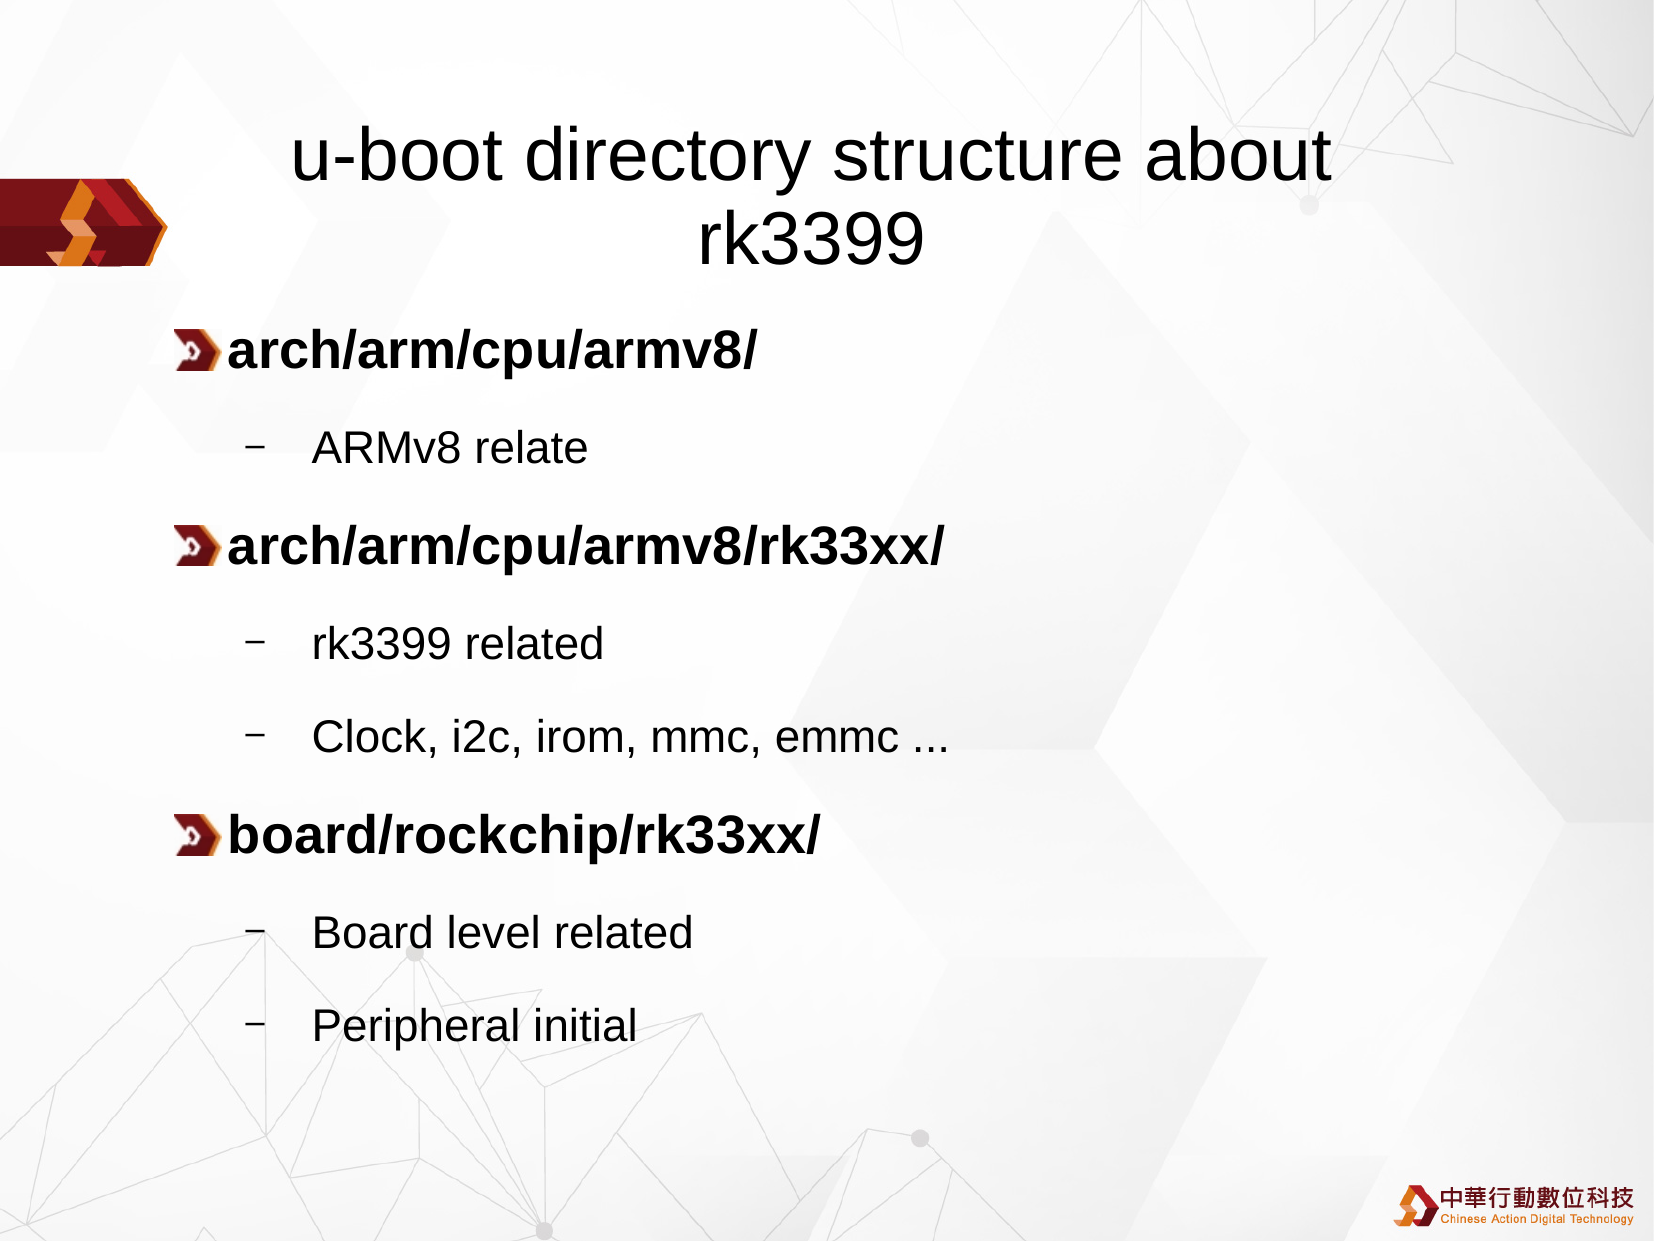

# u-boot directory structure about rk3399
arch/arm/cpu/armv8/
 ARMv8 relate
arch/arm/cpu/armv8/rk33xx/
 rk3399 related
 Clock, i2c, irom, mmc, emmc ...
board/rockchip/rk33xx/
 Board level related
 Peripheral initial